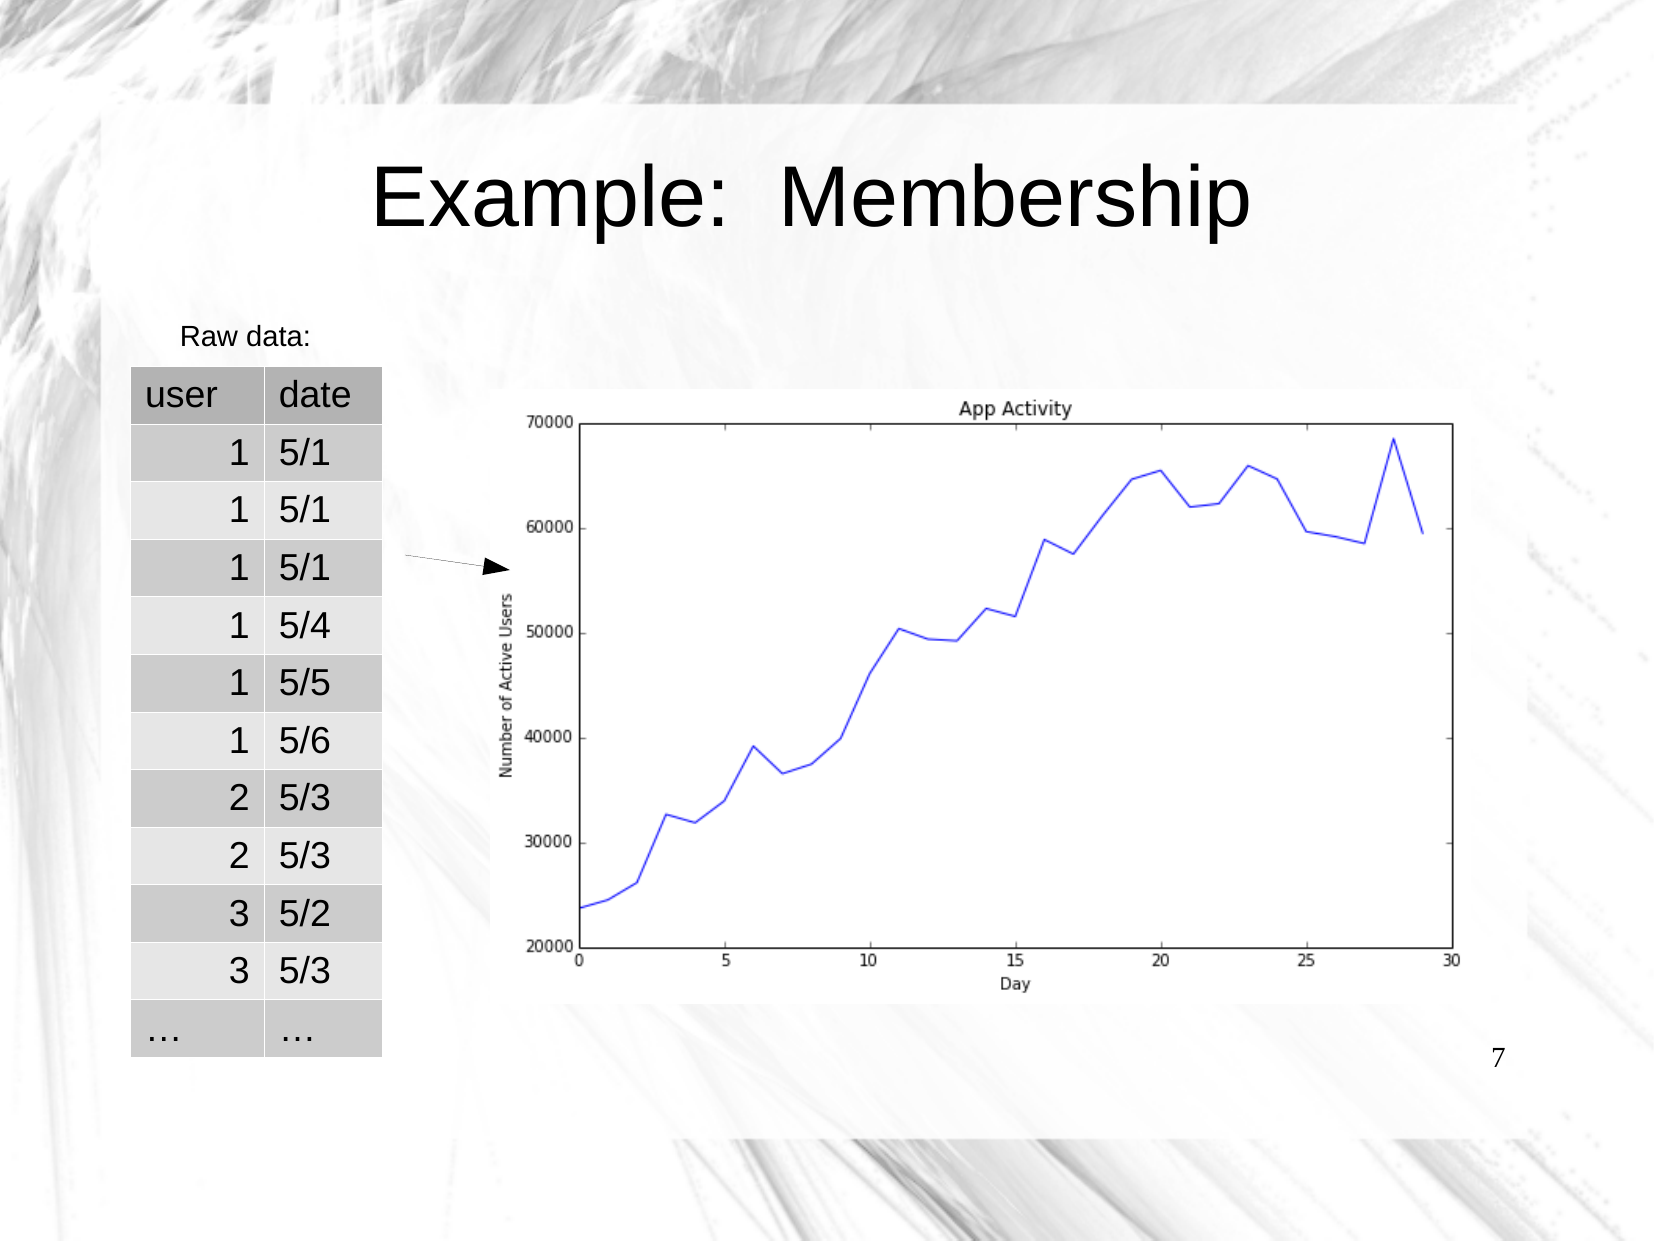

# Example: Membership
Raw data:
| user | date |
| --- | --- |
| 1 | 5/1 |
| 1 | 5/1 |
| 1 | 5/1 |
| 1 | 5/4 |
| 1 | 5/5 |
| 1 | 5/6 |
| 2 | 5/3 |
| 2 | 5/3 |
| 3 | 5/2 |
| 3 | 5/3 |
| … | … |
7